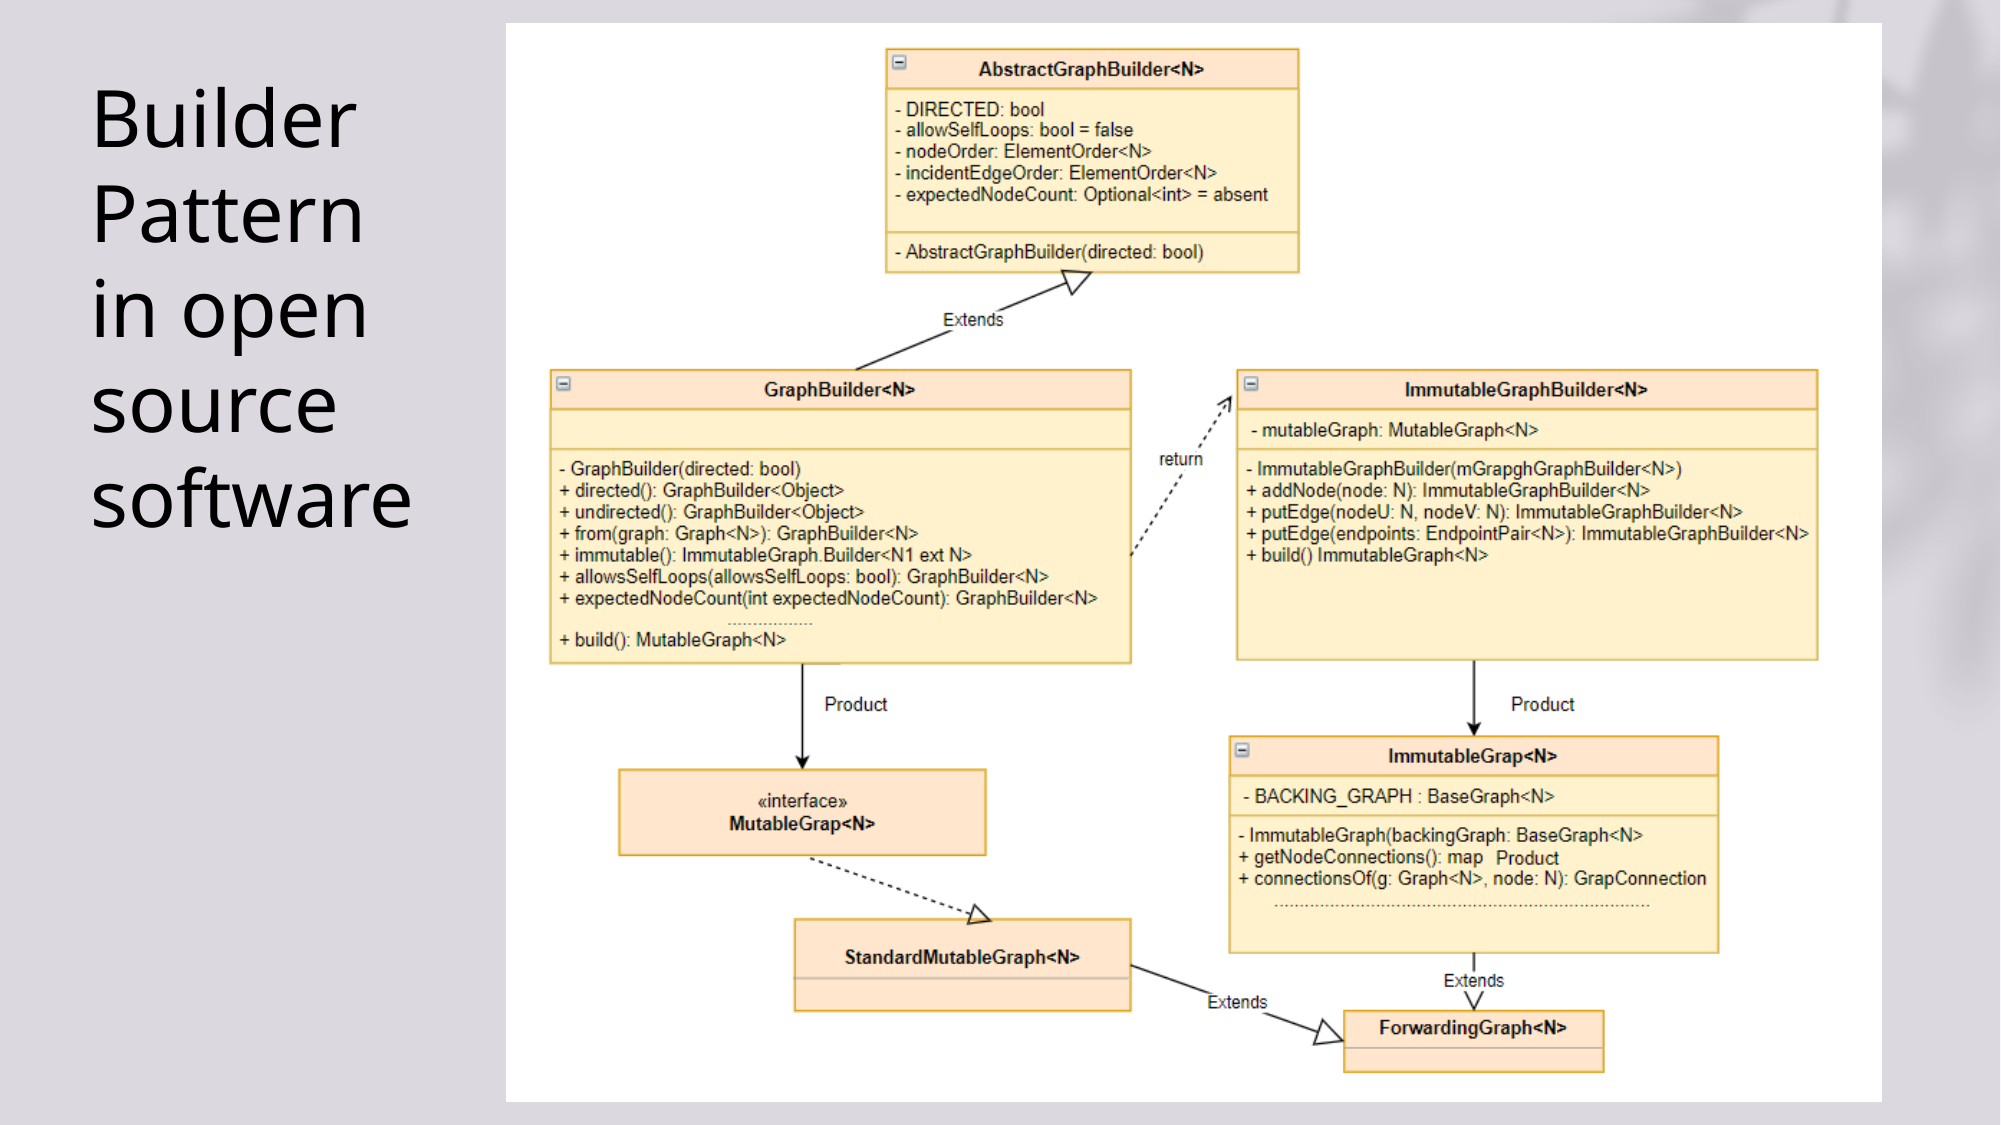

# Builder Pattern in open source software